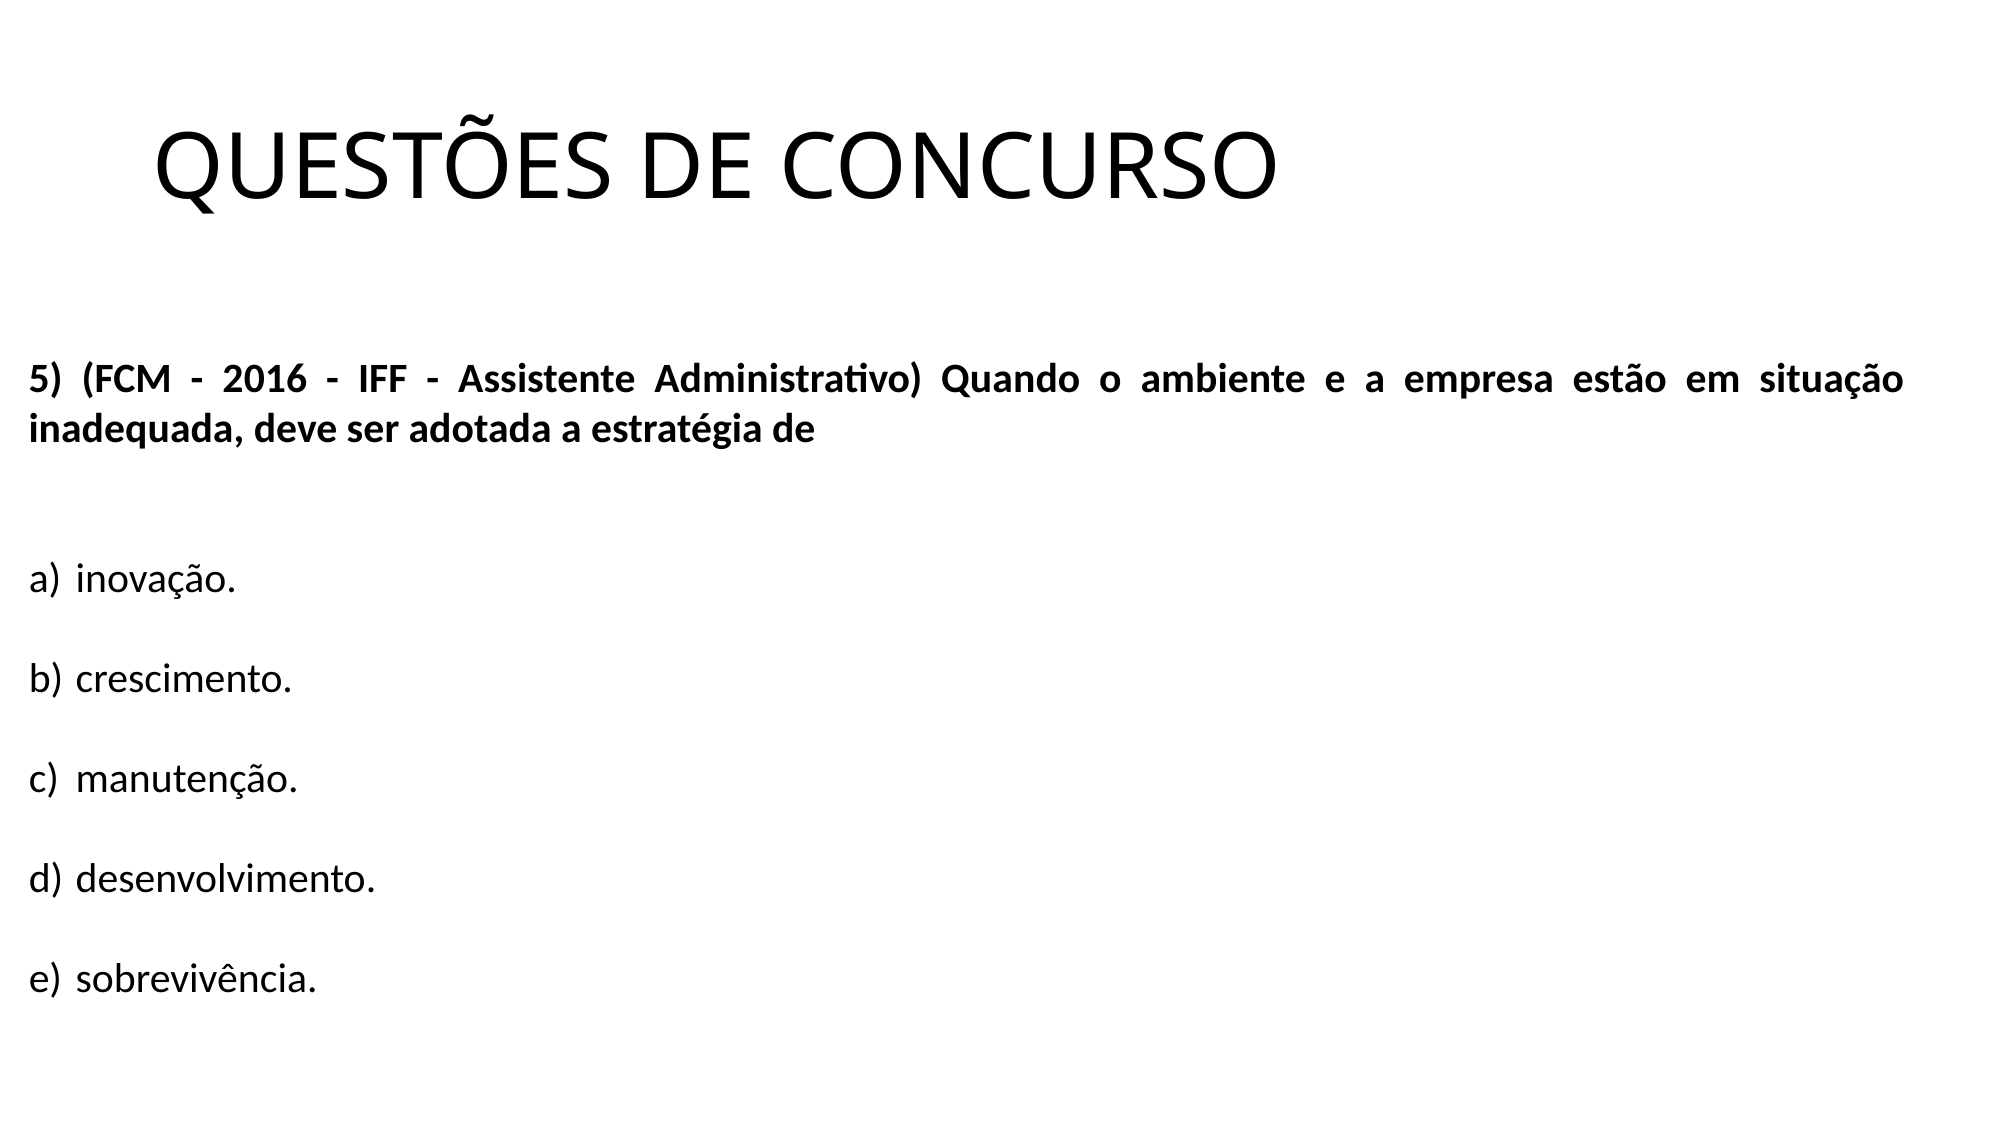

# QUESTÕES DE CONCURSO
5) (FCM - 2016 - IFF - Assistente Administrativo) Quando o ambiente e a empresa estão em situação inadequada, deve ser adotada a estratégia de
 inovação.
 crescimento.
 manutenção.
 desenvolvimento.
 sobrevivência.